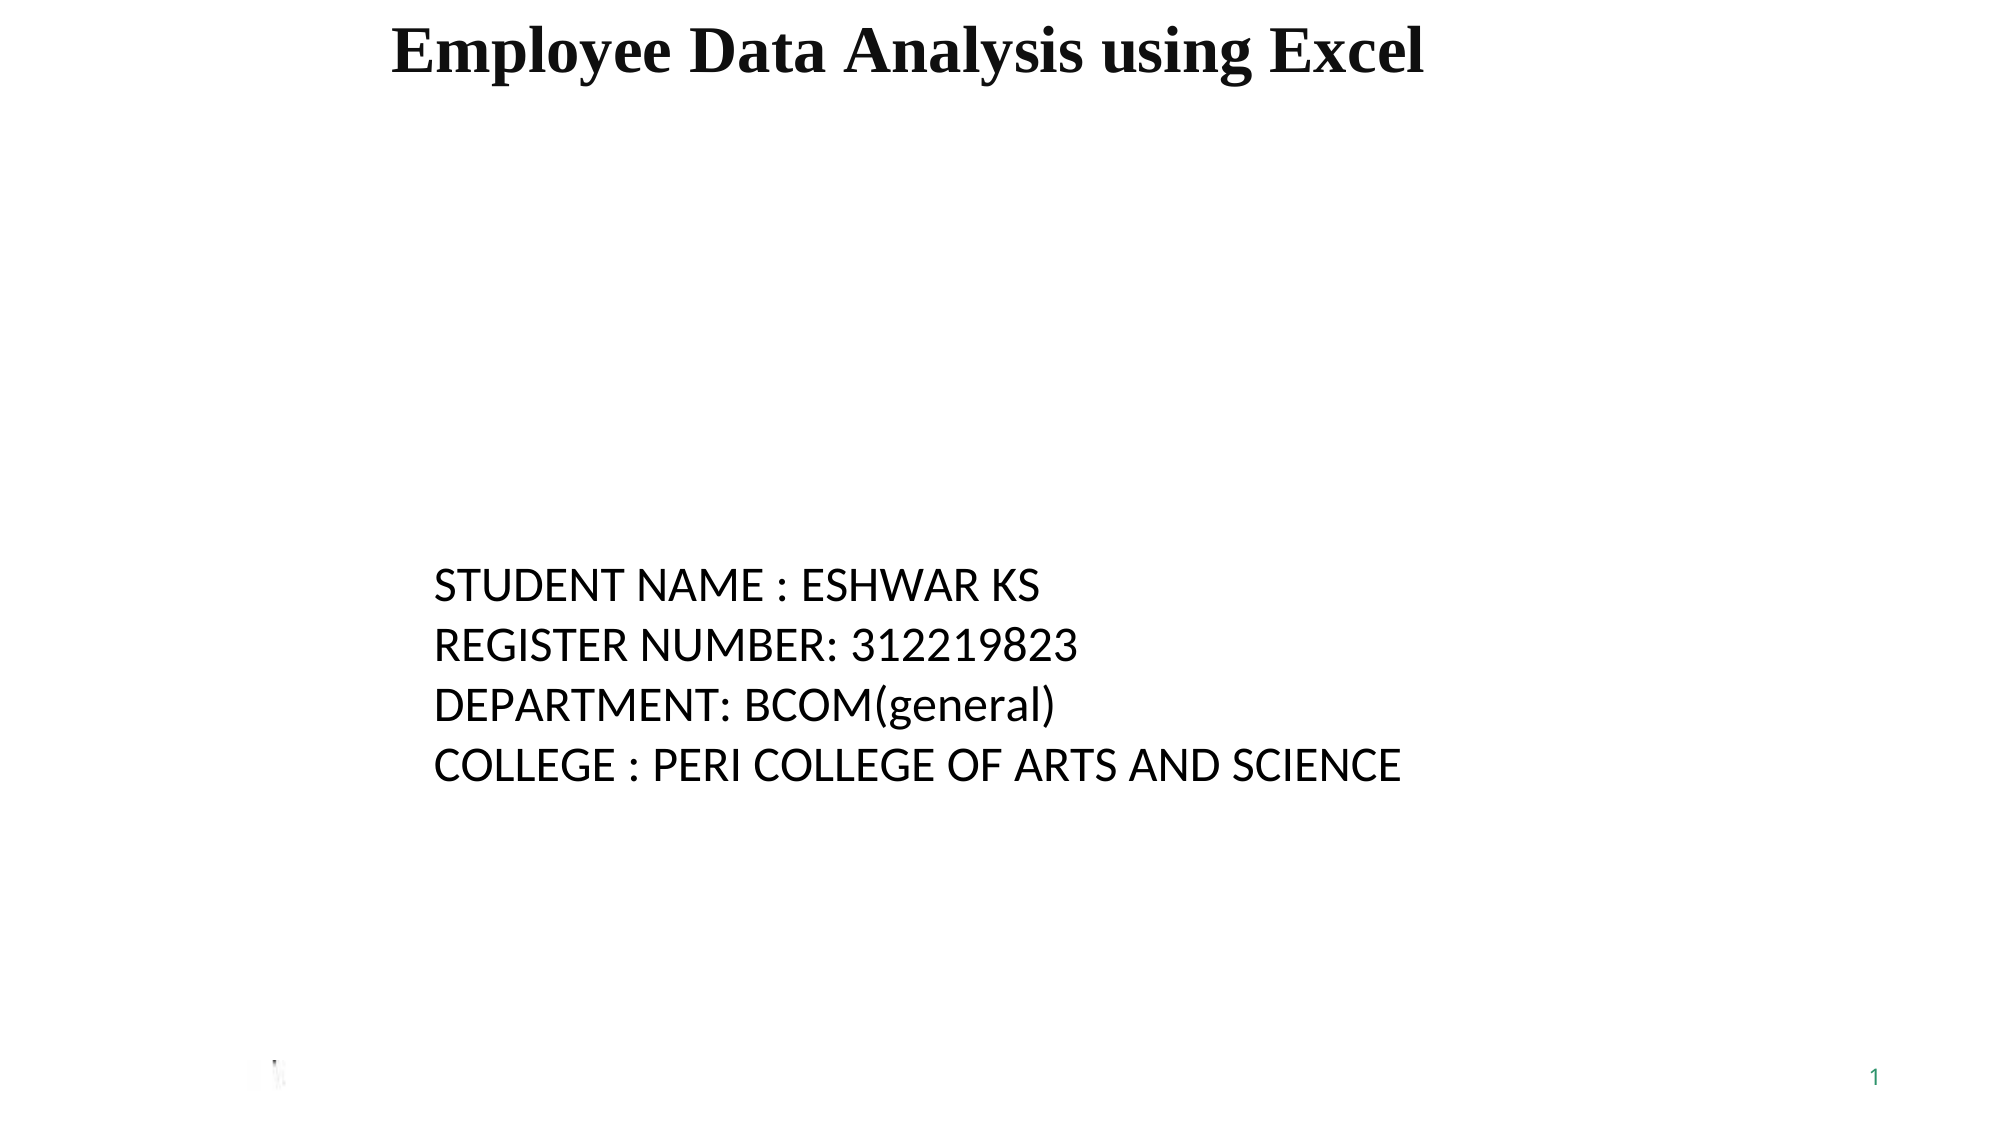

# Employee Data Analysis using Excel
STUDENT NAME : ESHWAR KS
REGISTER NUMBER: 312219823
DEPARTMENT: BCOM(general)
COLLEGE : PERI COLLEGE OF ARTS AND SCIENCE